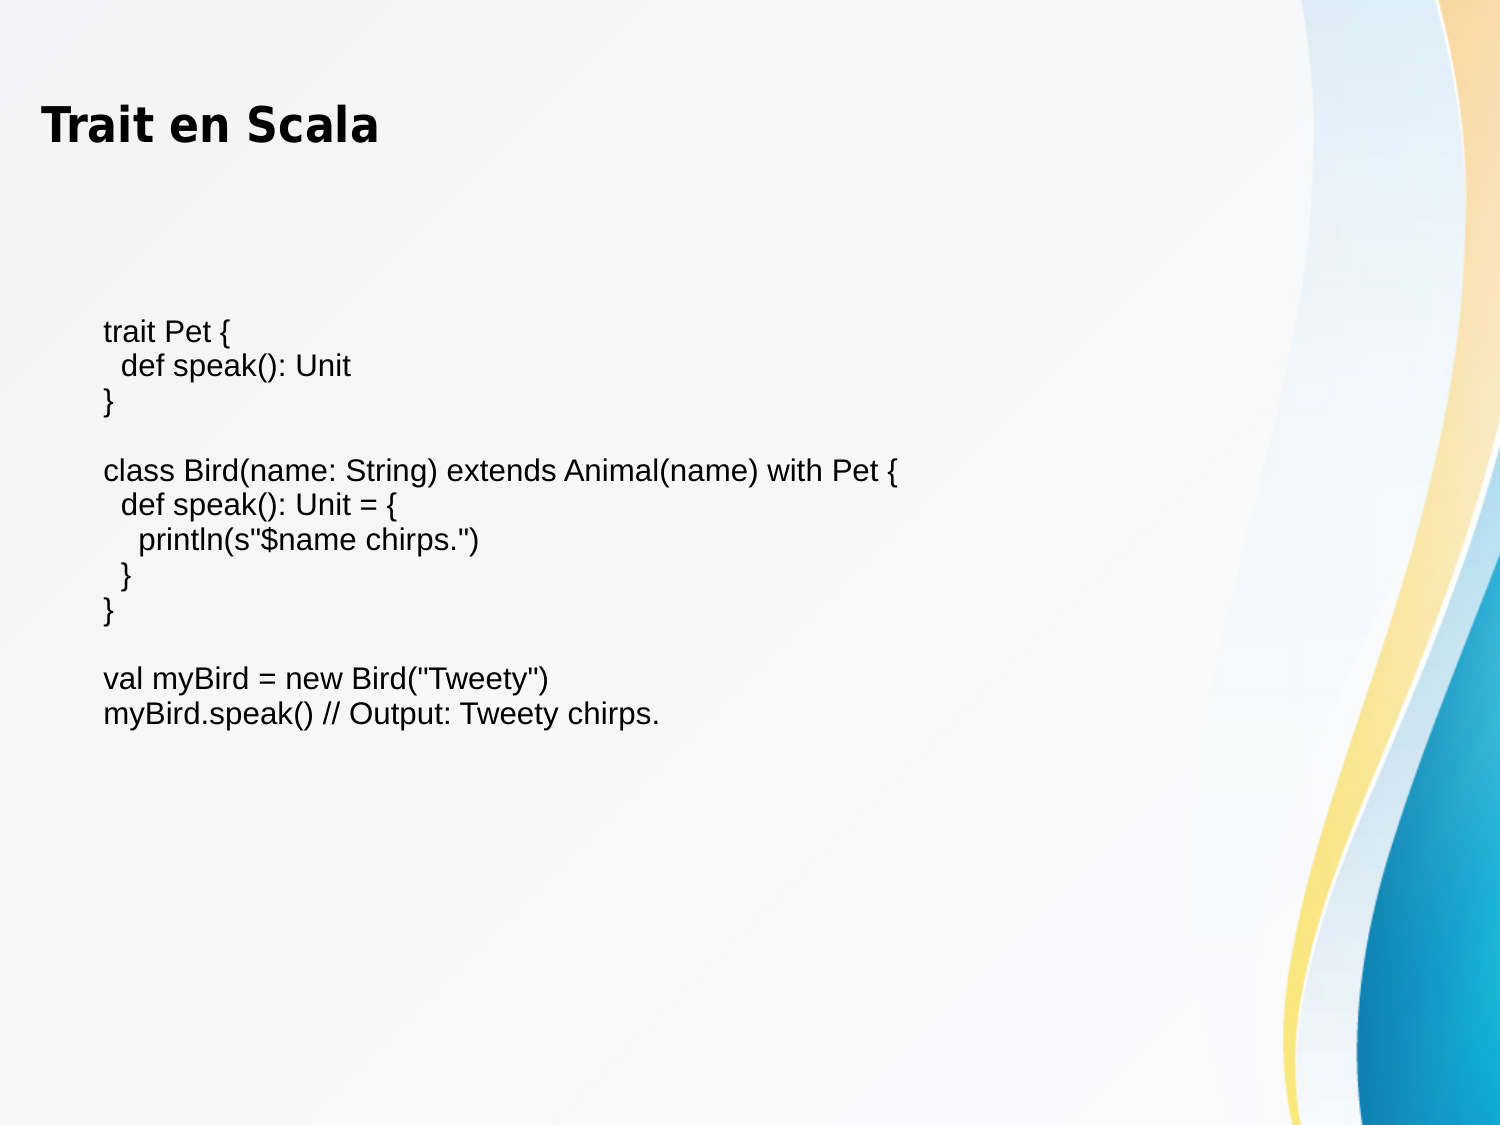

Trait en Scala
trait Pet {
 def speak(): Unit
}
class Bird(name: String) extends Animal(name) with Pet {
 def speak(): Unit = {
 println(s"$name chirps.")
 }
}
val myBird = new Bird("Tweety")
myBird.speak() // Output: Tweety chirps.